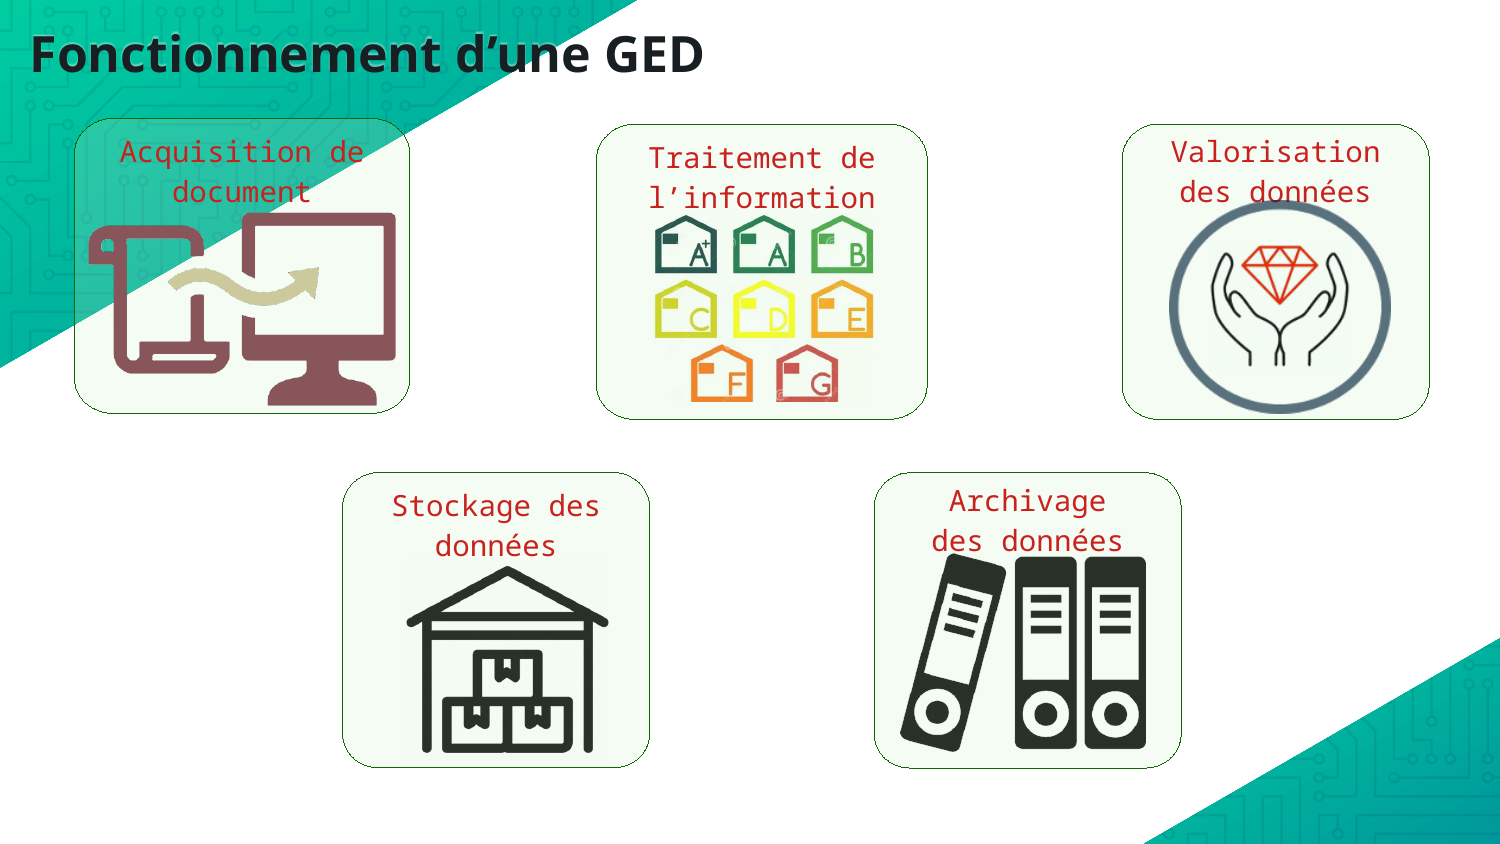

# Fonctionnement d’une GED
Acquisition de document
Traitement de
l’information
Valorisation
des données
Stockage des données
Archivage
des données